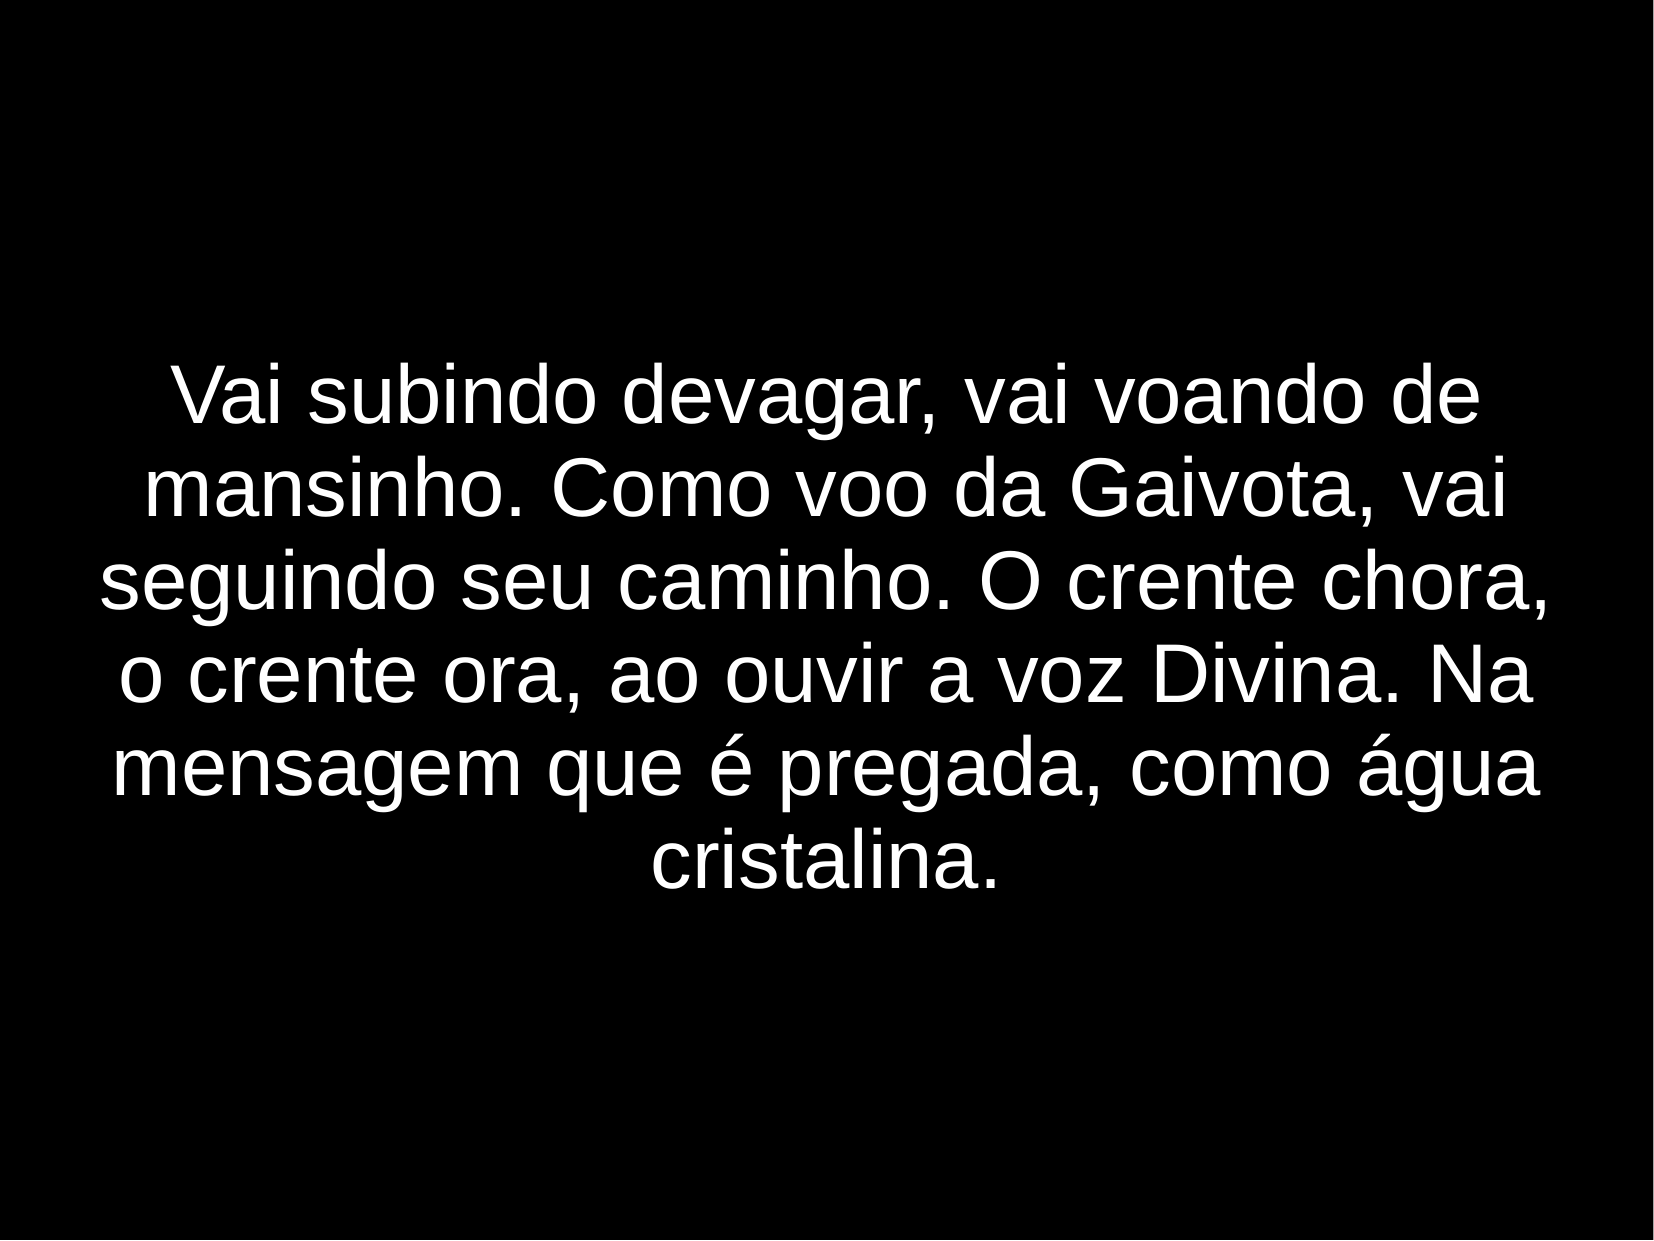

# Vai subindo devagar, vai voando de mansinho. Como voo da Gaivota, vai seguindo seu caminho. O crente chora, o crente ora, ao ouvir a voz Divina. Na mensagem que é pregada, como água cristalina.